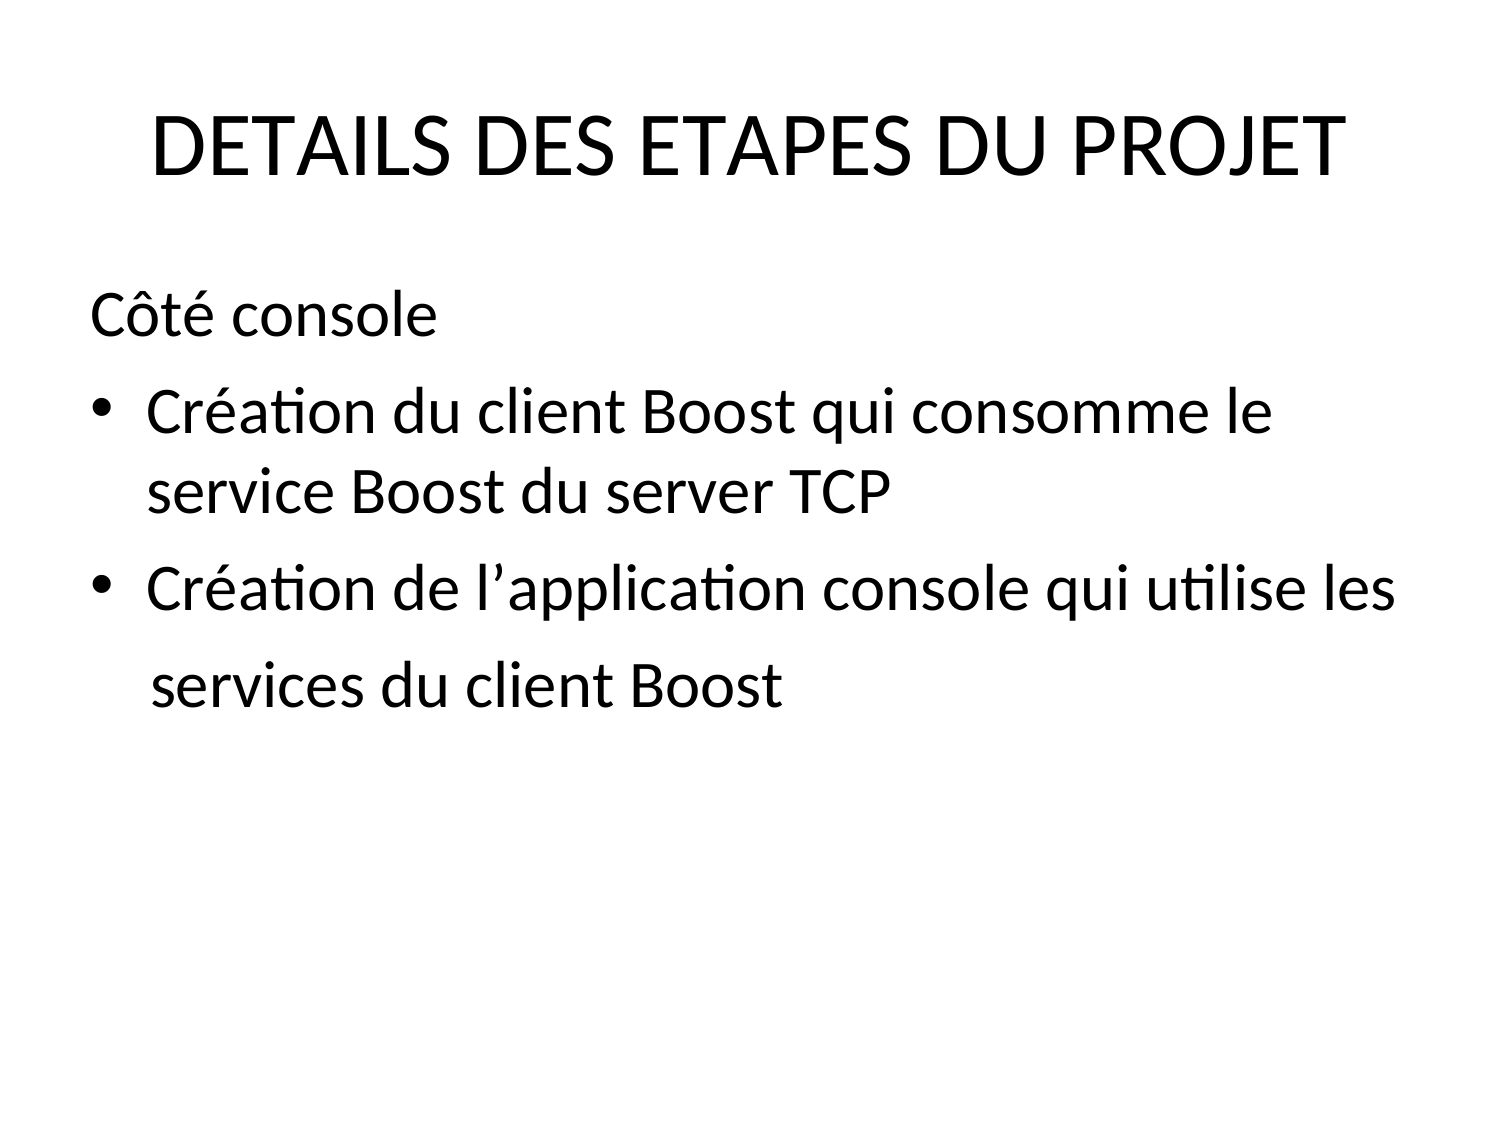

# DETAILS DES ETAPES DU PROJET
Côté console
Création du client Boost qui consomme le service Boost du server TCP
Création de l’application console qui utilise les
 services du client Boost